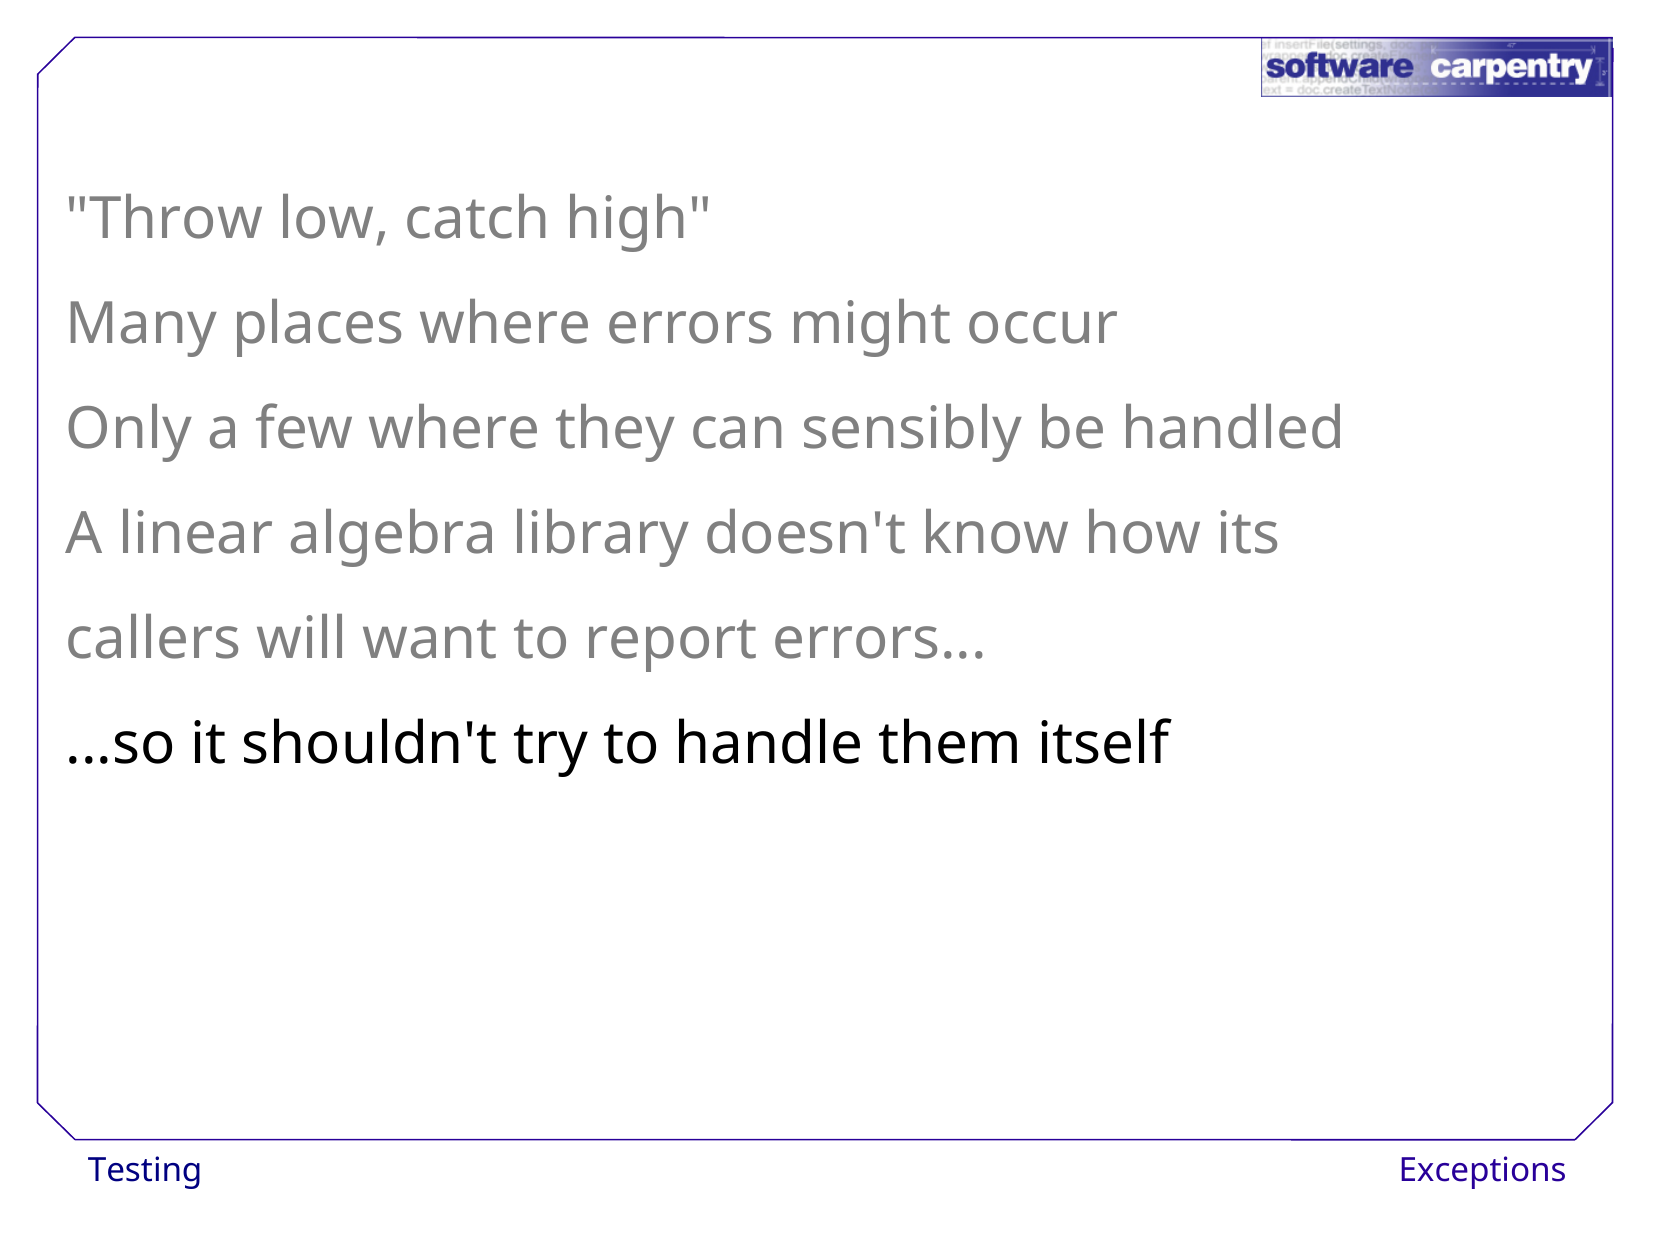

"Throw low, catch high"
Many places where errors might occur
Only a few where they can sensibly be handled
A linear algebra library doesn't know how its
callers will want to report errors...
...so it shouldn't try to handle them itself